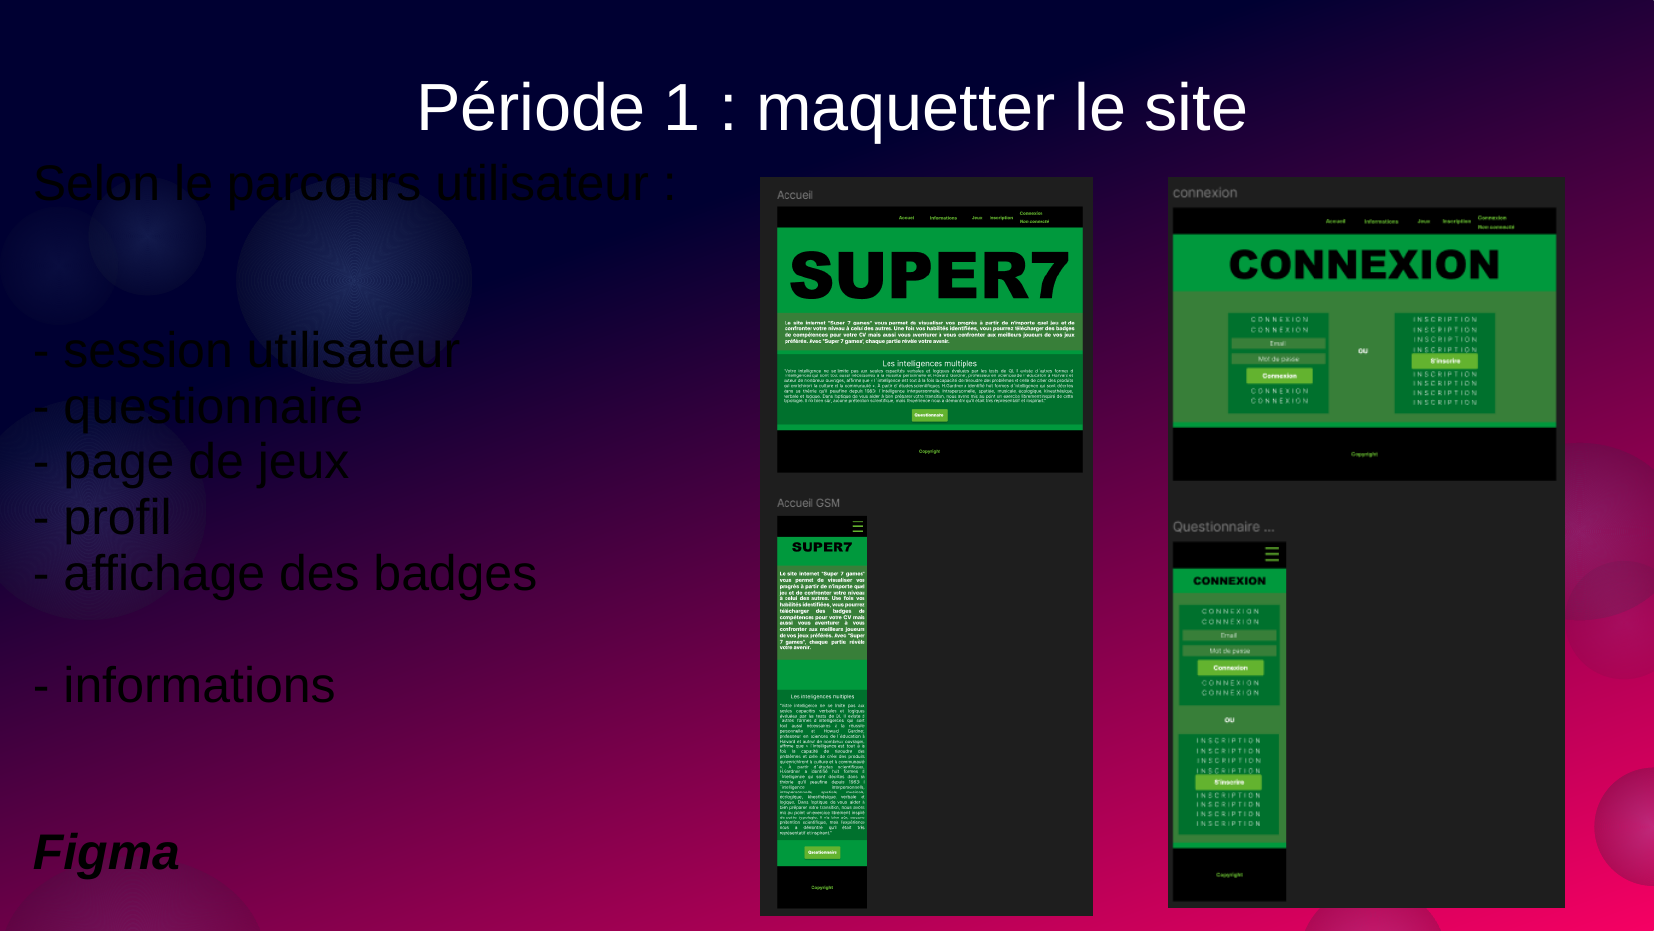

# Période 1 : maquetter le site
Selon le parcours utilisateur :
- session utilisateur
- questionnaire
- page de jeux
- profil
- affichage des badges
- informations
Figma